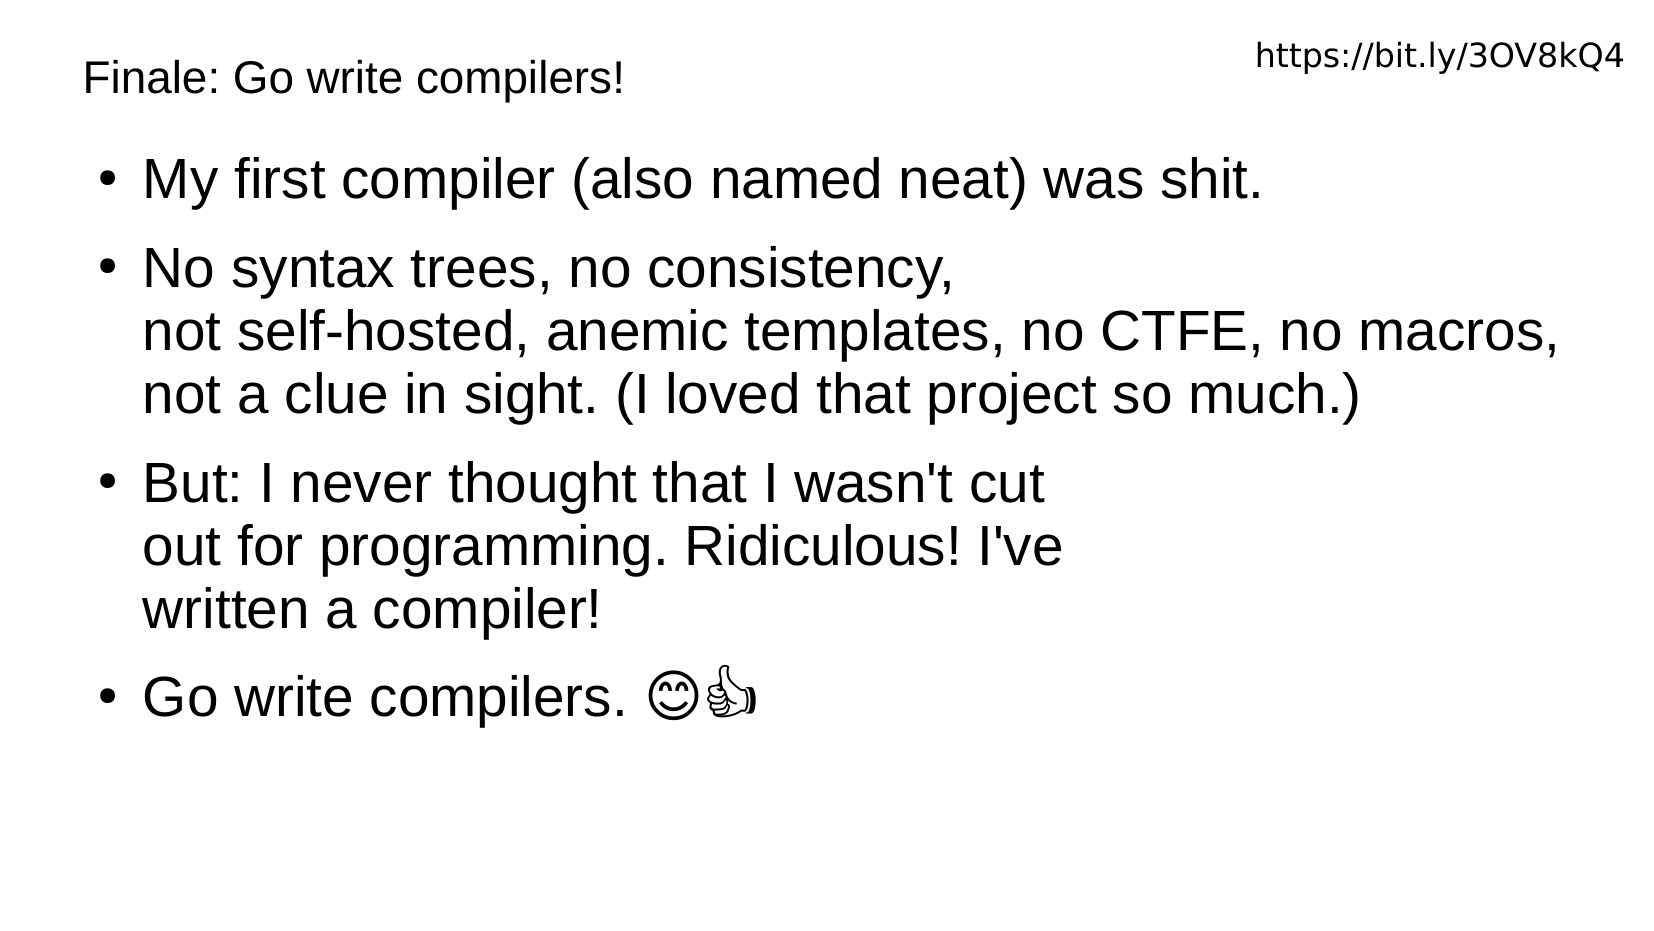

# Finale: Go write compilers!
My first compiler (also named neat) was shit.
No syntax trees, no consistency,
not self-hosted, anemic templates, no CTFE, no macros, not a clue in sight. (I loved that project so much.)
But: I never thought that I wasn't cut
out for programming. Ridiculous! I've
written a compiler!
Go write compilers. 😊👍